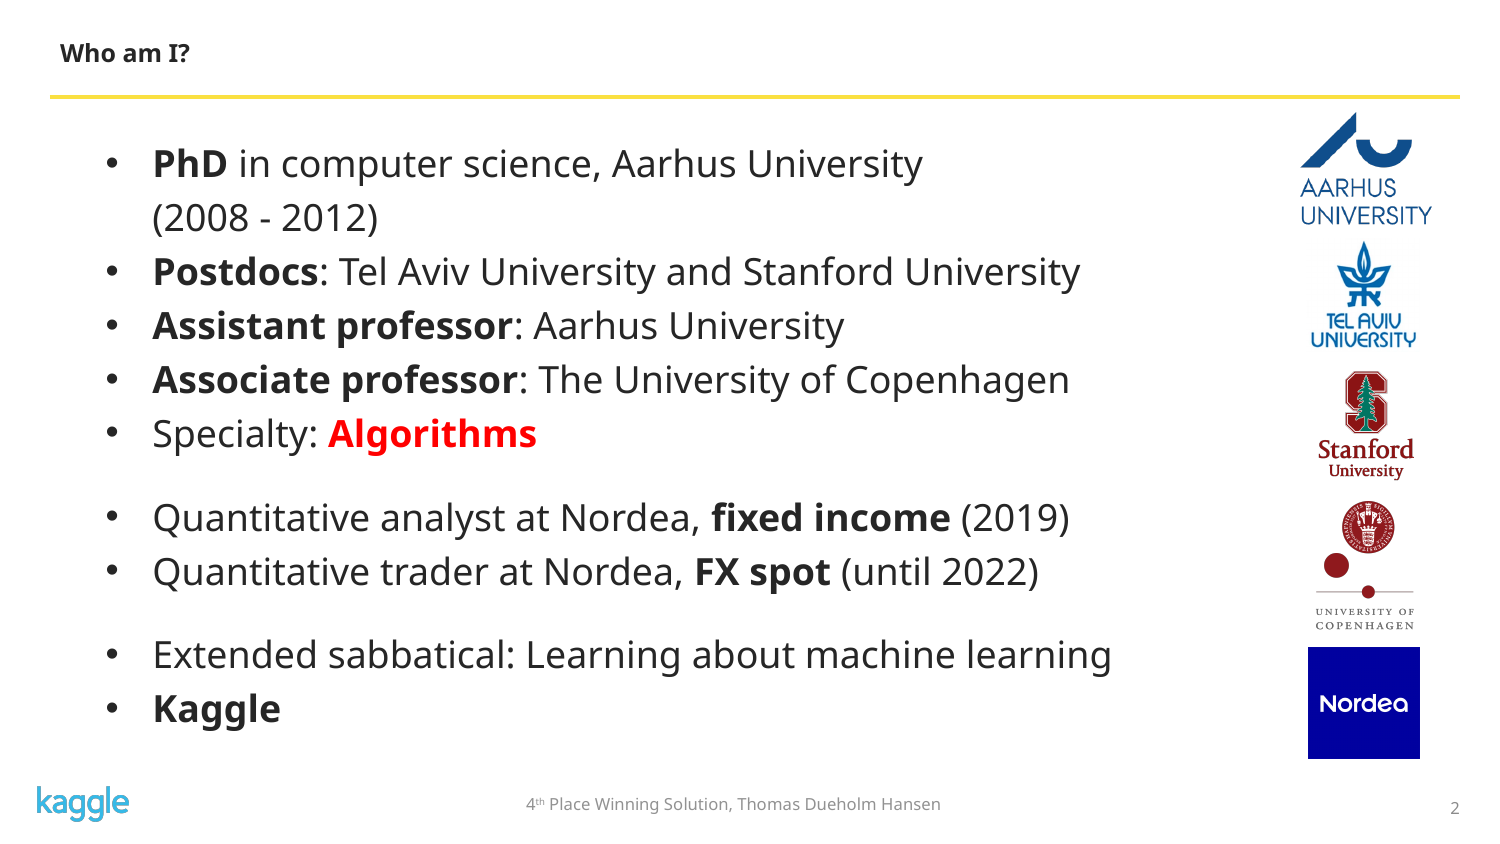

Who am I?
PhD in computer science, Aarhus University
(2008 - 2012)
Postdocs: Tel Aviv University and Stanford University
Assistant professor: Aarhus University
Associate professor: The University of Copenhagen
Specialty: Algorithms
Quantitative analyst at Nordea, fixed income (2019)
Quantitative trader at Nordea, FX spot (until 2022)
Extended sabbatical: Learning about machine learning
Kaggle